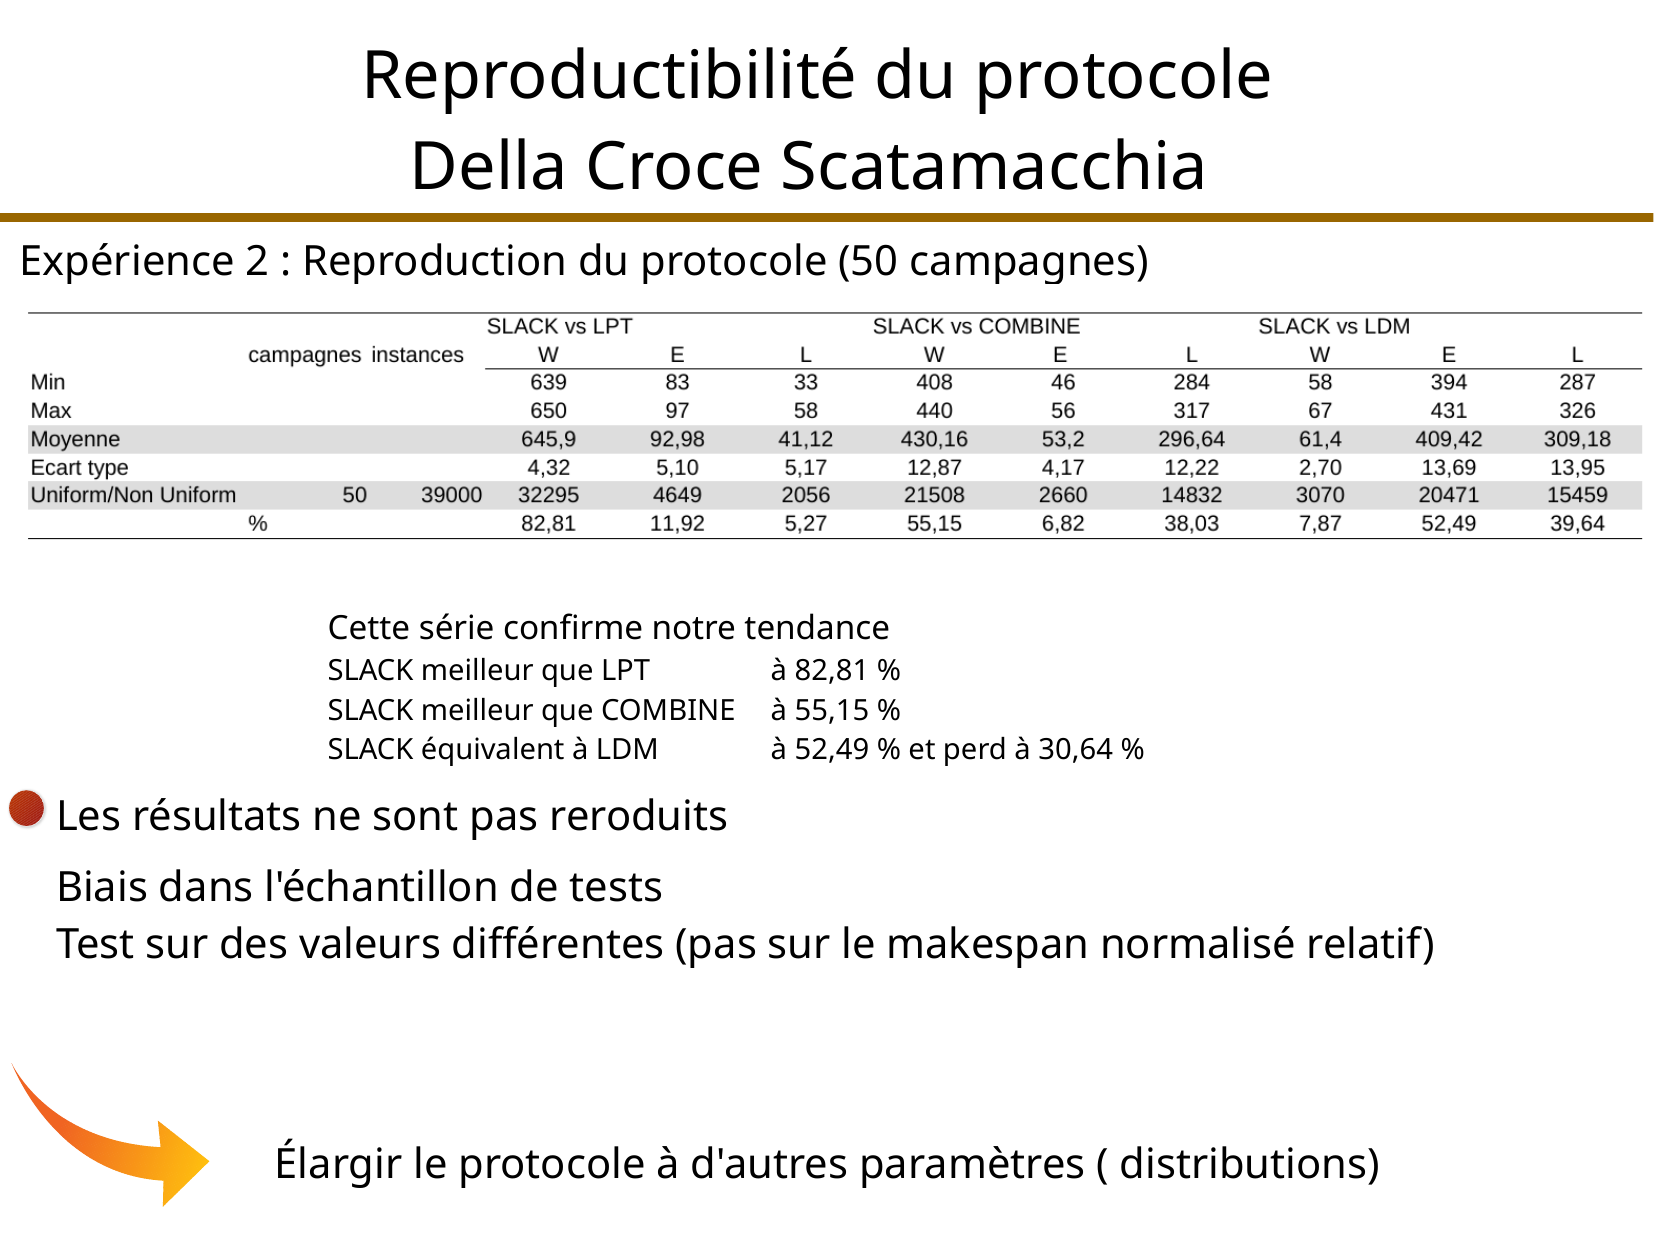

# Reproductibilité du protocole Della Croce Scatamacchia
Expérience 2 : Reproduction du protocole (50 campagnes)
Cette série confirme notre tendance
SLACK meilleur que LPT 		à 82,81 %
SLACK meilleur que COMBINE	à 55,15 %
SLACK équivalent à LDM		à 52,49 % et perd à 30,64 %
Les résultats ne sont pas reroduits
Biais dans l'échantillon de tests
Test sur des valeurs différentes (pas sur le makespan normalisé relatif)
| | | | | | | | | | |
| --- | --- | --- | --- | --- | --- | --- | --- | --- | --- |
| | | | | | | | | | |
| | | | | | | | | | |
| | | | | | | | | | |
Élargir le protocole à d'autres paramètres ( distributions)